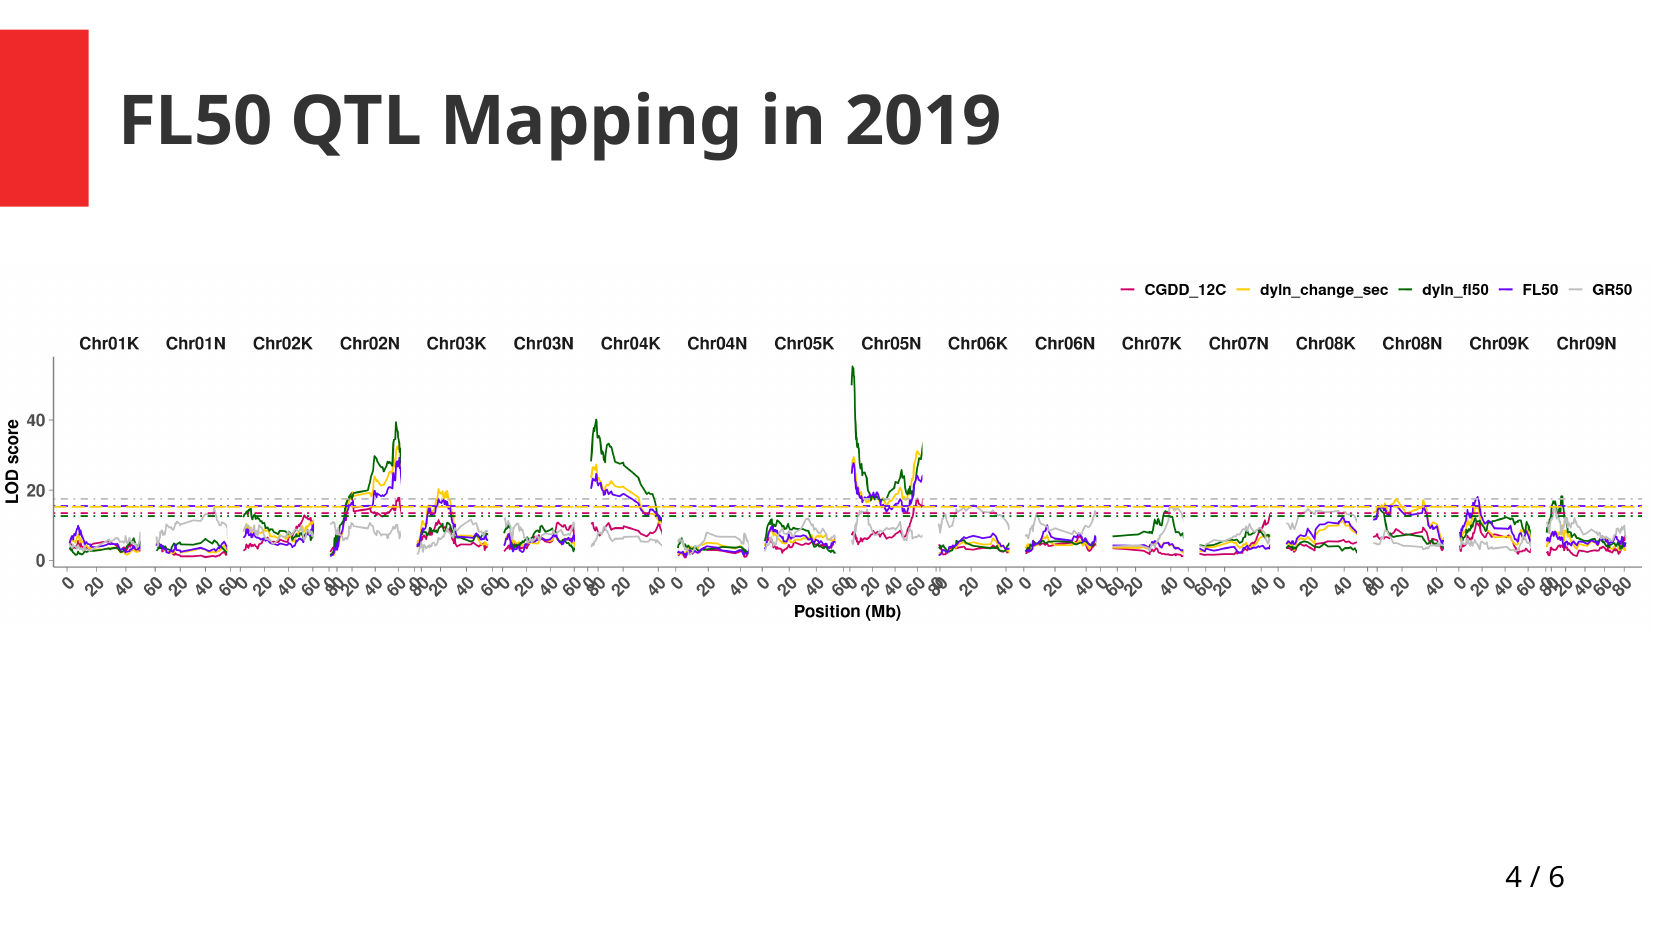

# FL50 QTL Mapping in 2019
4